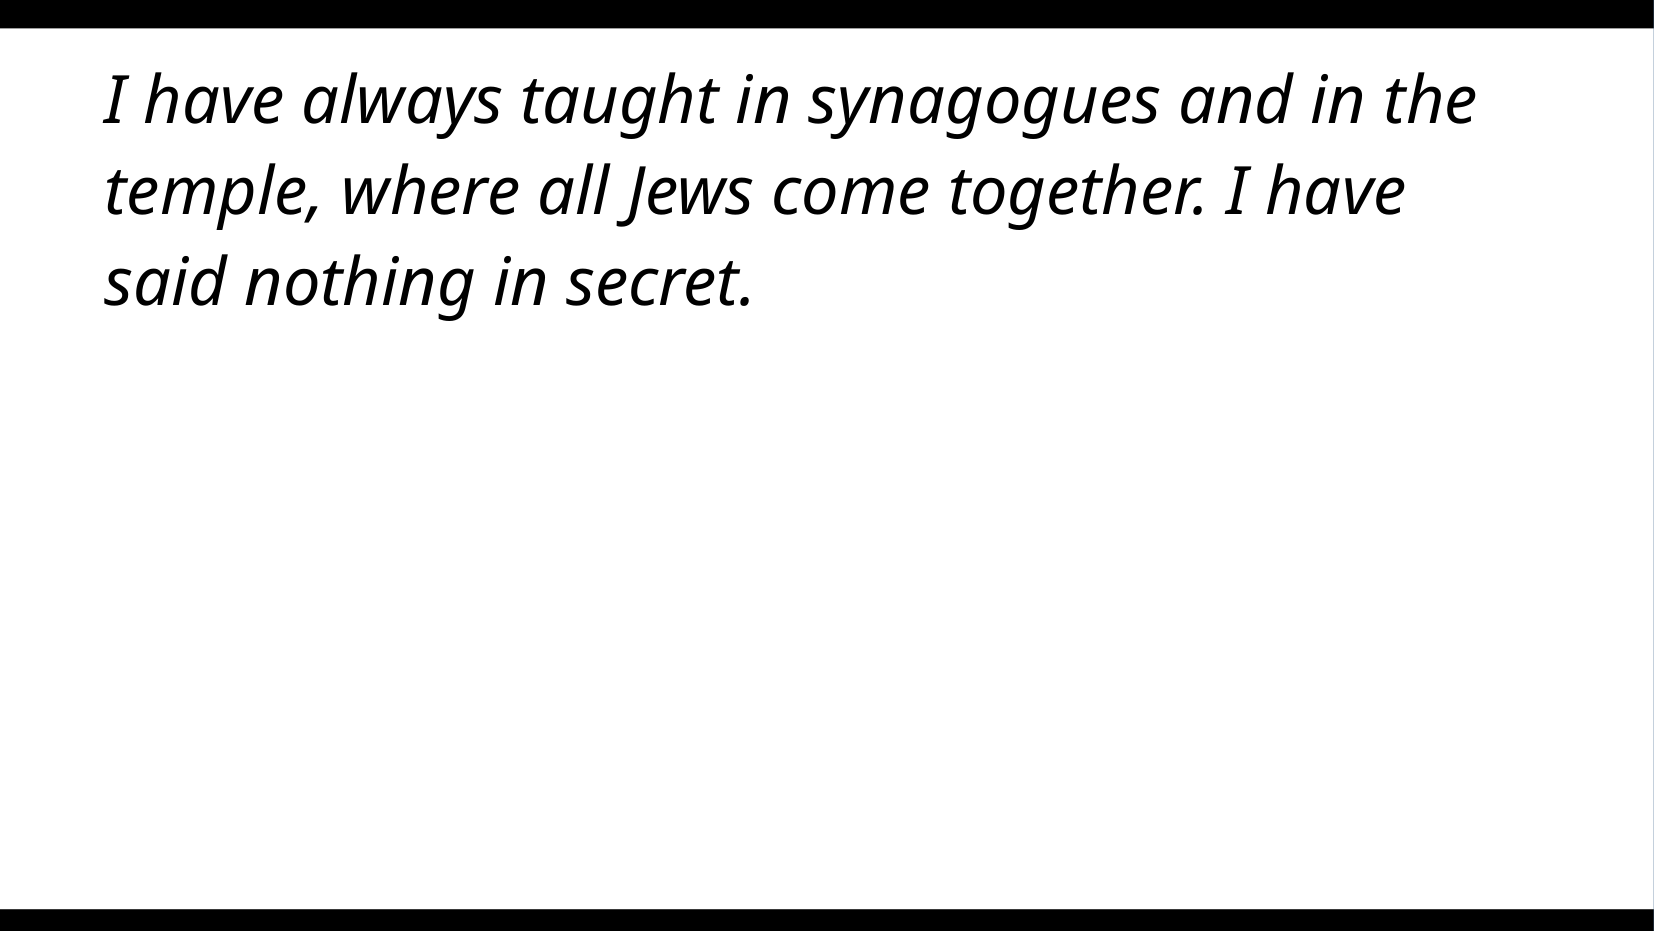

I have always taught in synagogues and in the temple, where all Jews come together. I have said nothing in secret.